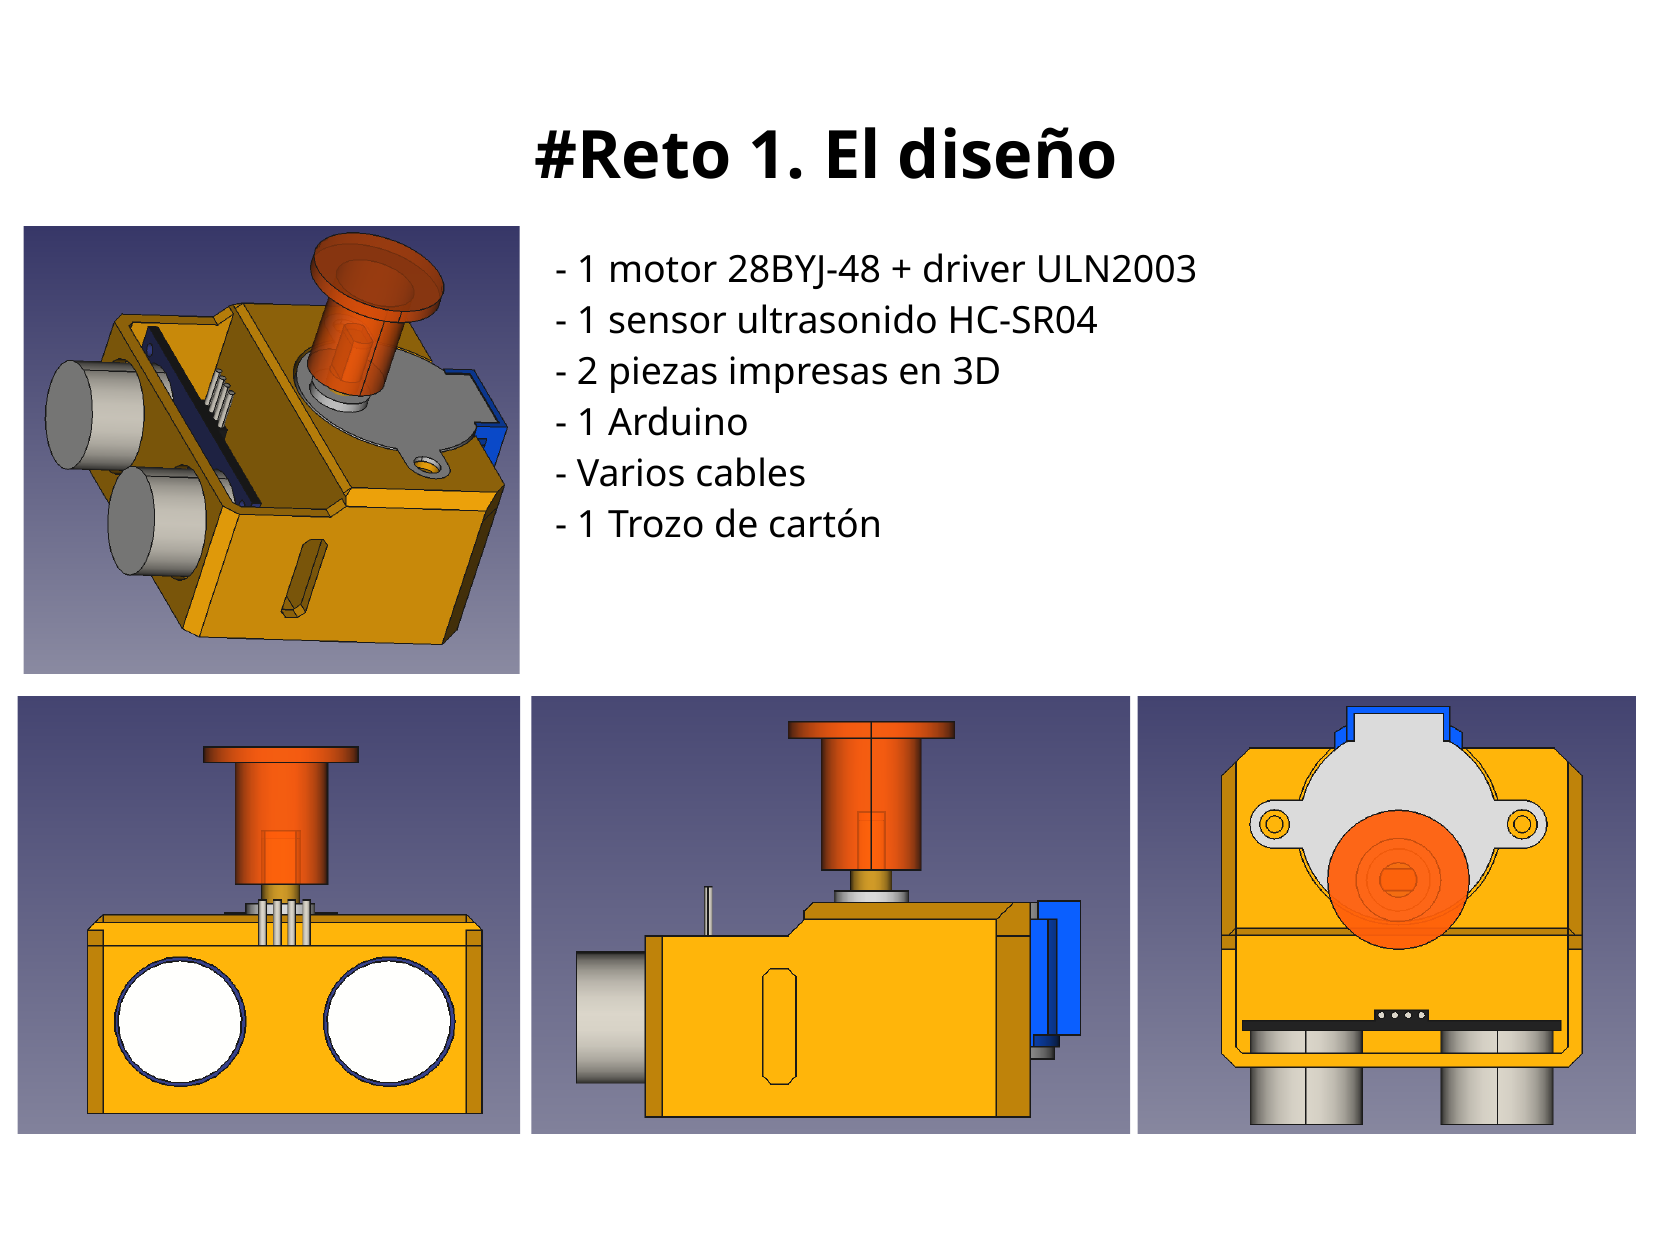

# #Reto 1. El diseño
- 1 motor 28BYJ-48 + driver ULN2003
- 1 sensor ultrasonido HC-SR04
- 2 piezas impresas en 3D
- 1 Arduino
- Varios cables
- 1 Trozo de cartón